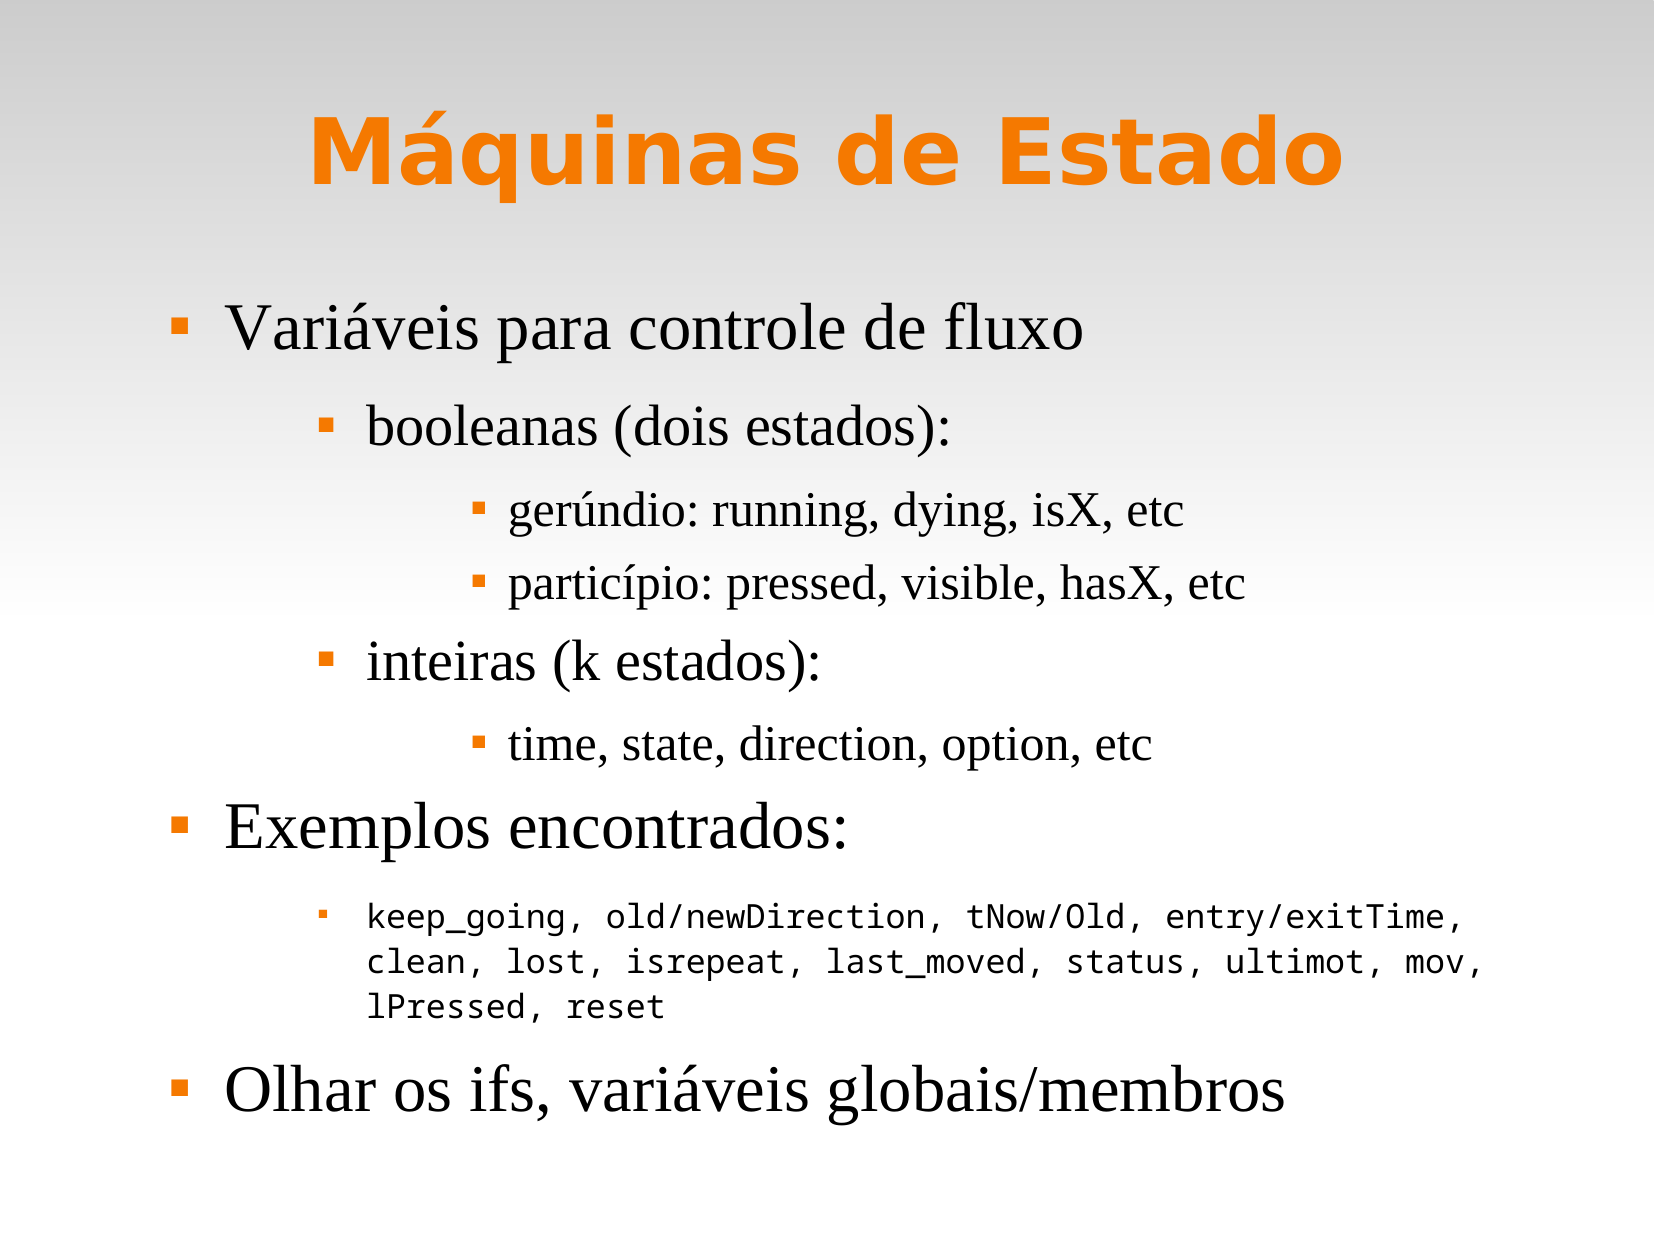

# Máquinas de Estado
Variáveis para controle de fluxo
booleanas (dois estados):
gerúndio: running, dying, isX, etc
particípio: pressed, visible, hasX, etc
inteiras (k estados):
time, state, direction, option, etc
Exemplos encontrados:
keep_going, old/newDirection, tNow/Old, entry/exitTime, clean, lost, isrepeat, last_moved, status, ultimot, mov, lPressed, reset
Olhar os ifs, variáveis globais/membros